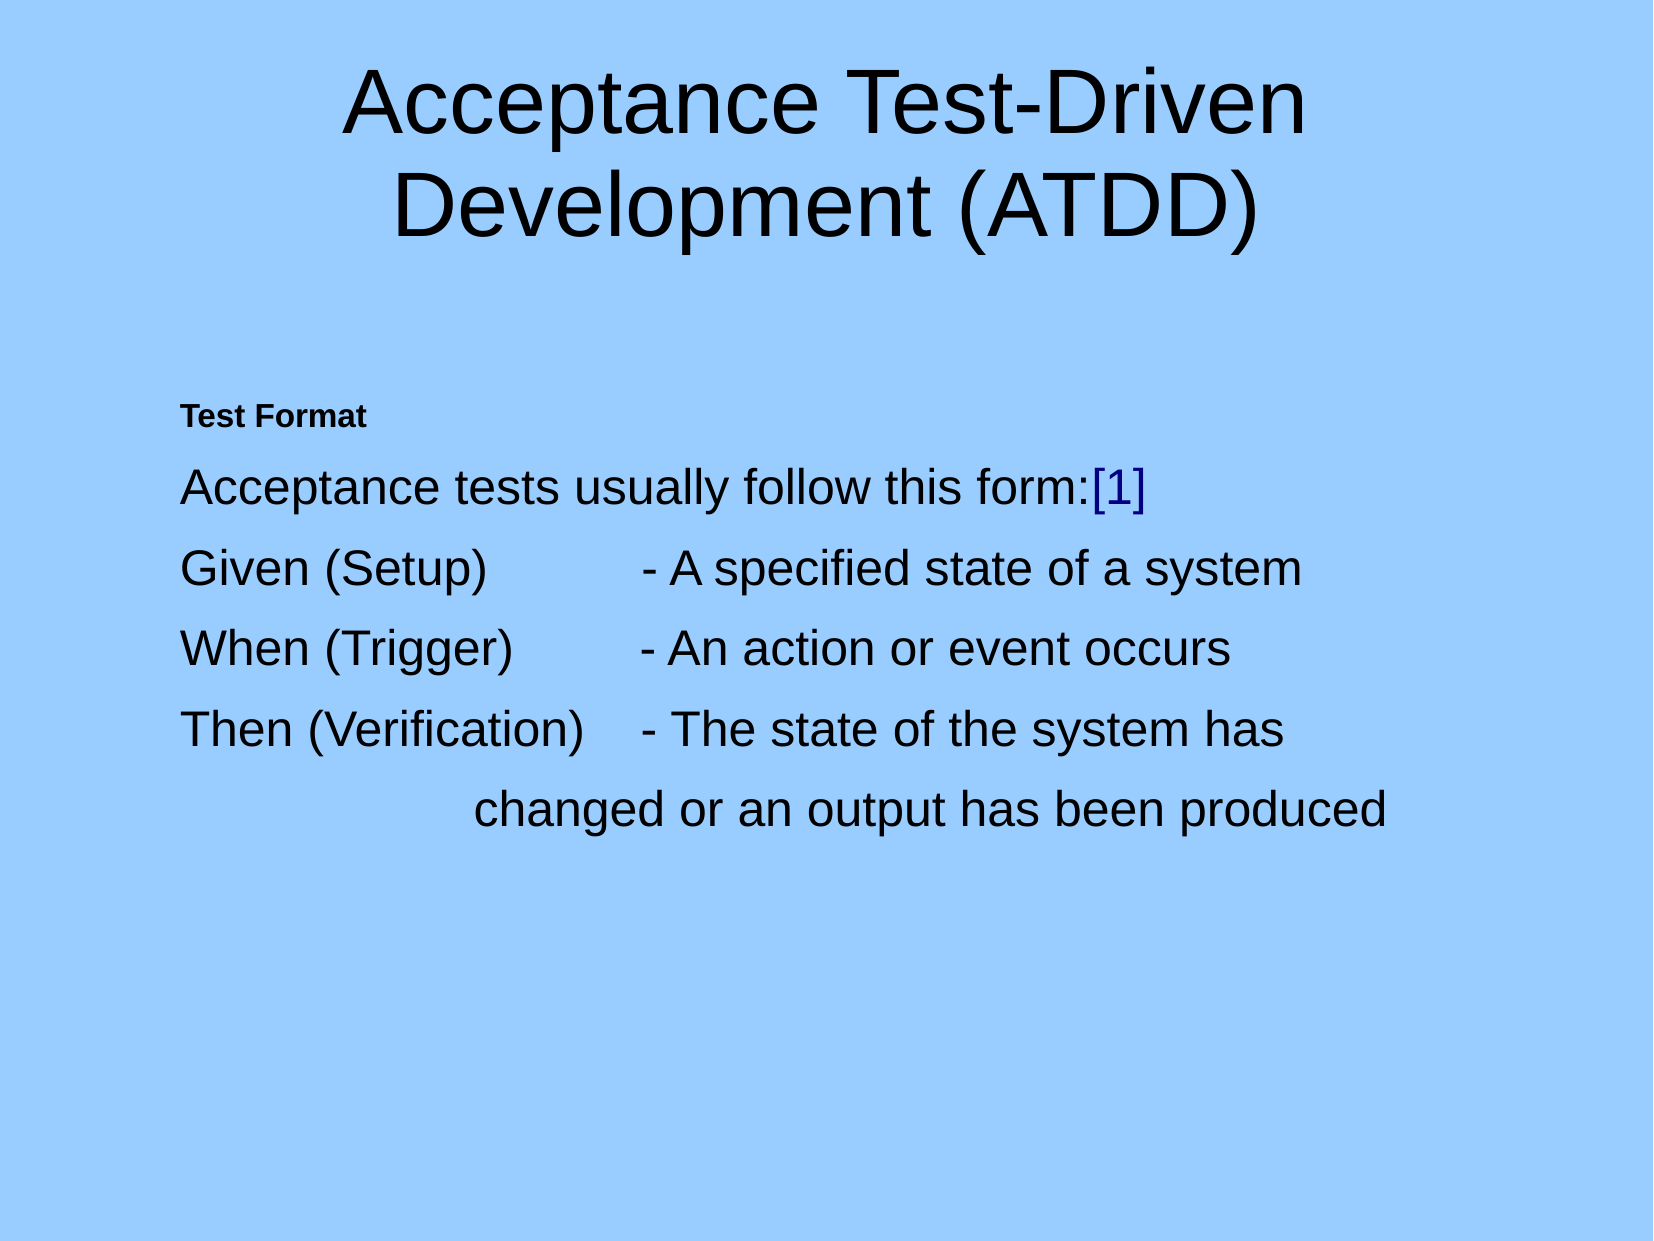

# Acceptance Test-Driven Development (ATDD)
Test Format
Acceptance tests usually follow this form:[1]
Given (Setup) - A specified state of a system
When (Trigger) - An action or event occurs
Then (Verification) - The state of the system has
 changed or an output has been produced